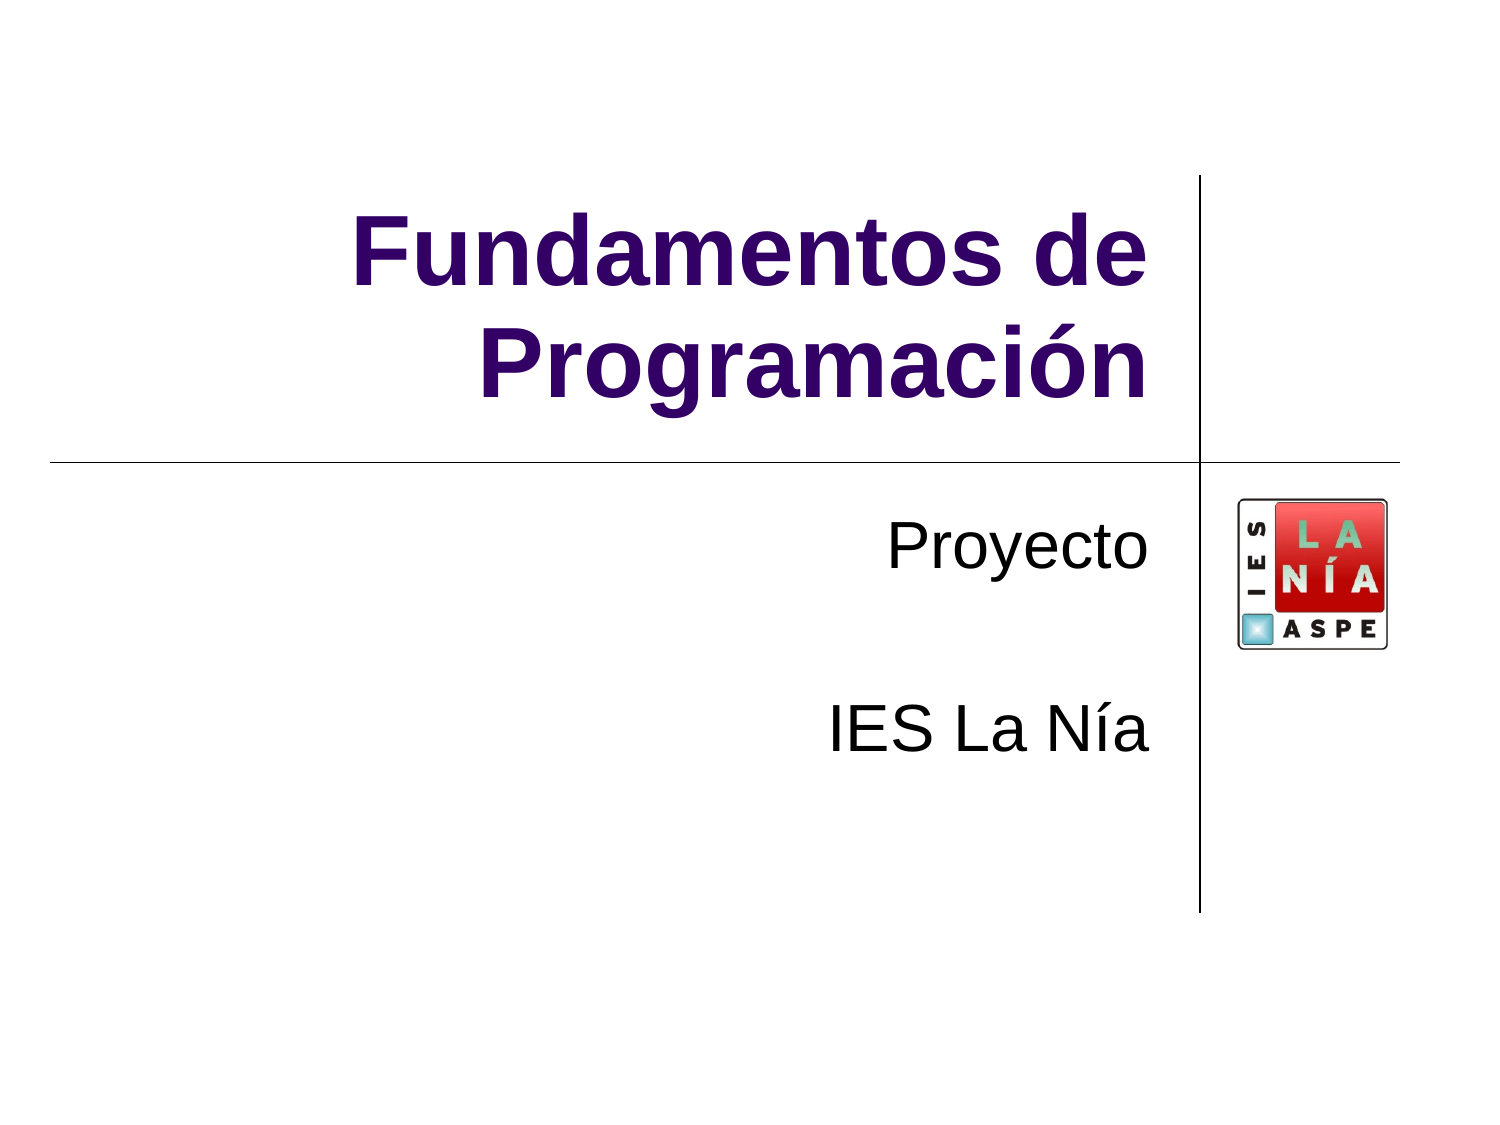

# Fundamentos de Programación
 Proyecto
IES La Nía